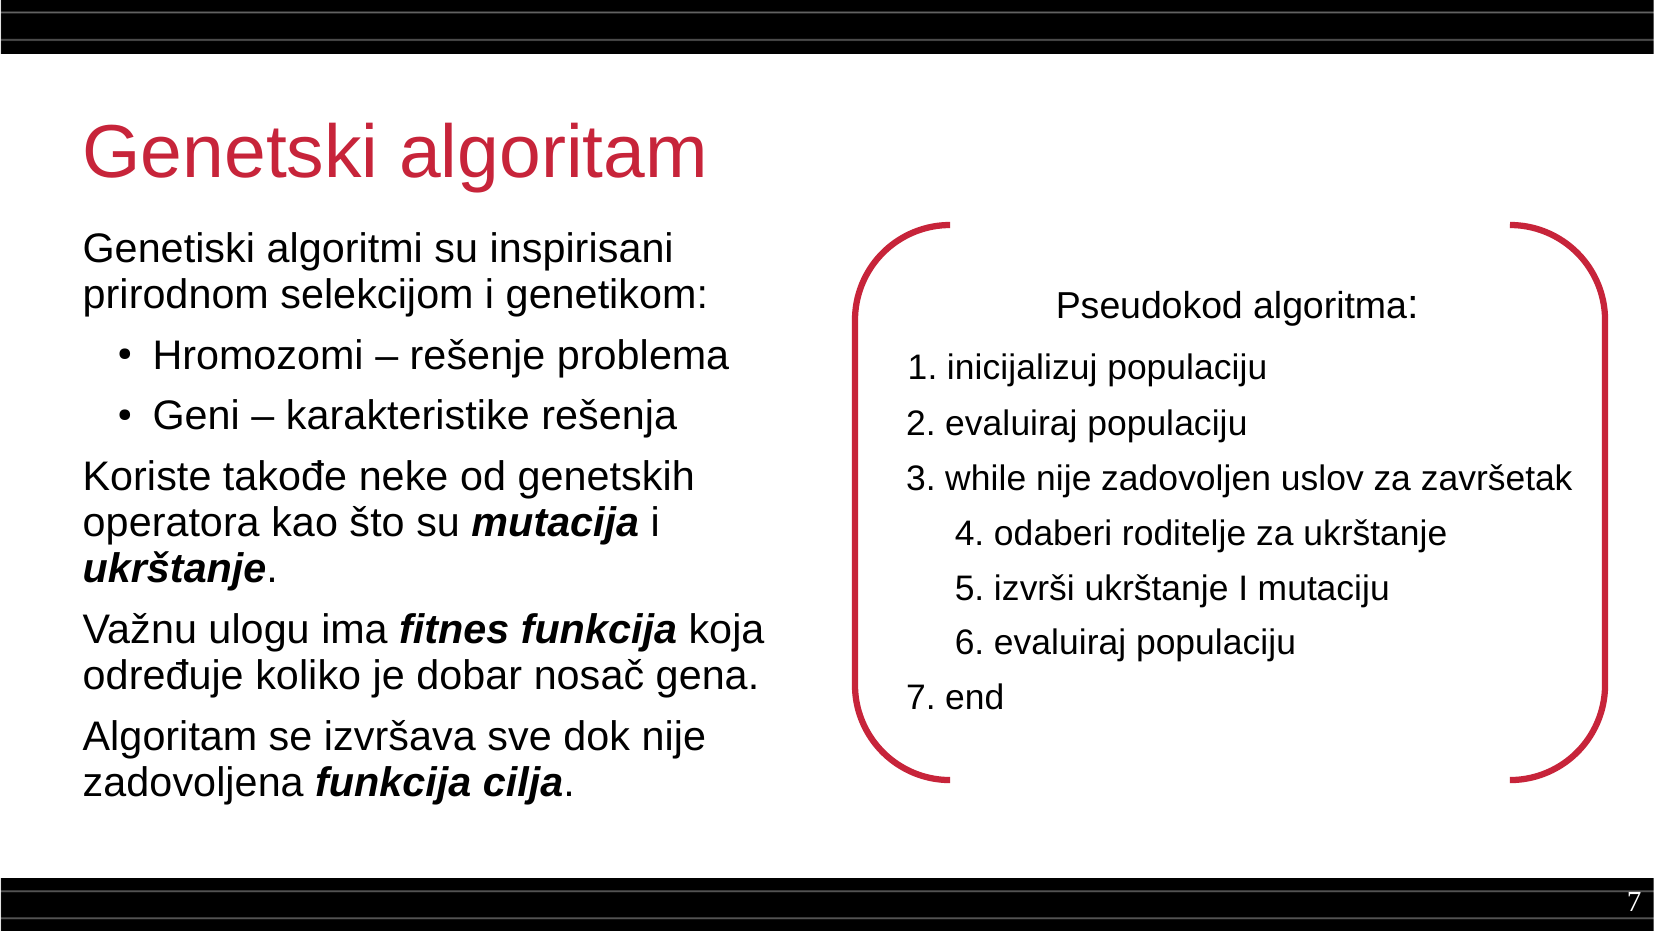

# Genetski algoritam
Pseudokod algoritma:
 1. inicijalizuj populaciju
 2. evaluiraj populaciju
 3. while nije zadovoljen uslov za završetak
 4. odaberi roditelje za ukrštanje
 5. izvrši ukrštanje I mutaciju
 6. evaluiraj populaciju
 7. end
Genetiski algoritmi su inspirisani prirodnom selekcijom i genetikom:
Hromozomi – rešenje problema
Geni – karakteristike rešenja
Koriste takođe neke od genetskih operatora kao što su mutacija i ukrštanje.
Važnu ulogu ima fitnes funkcija koja određuje koliko je dobar nosač gena.
Algoritam se izvršava sve dok nije zadovoljena funkcija cilja.